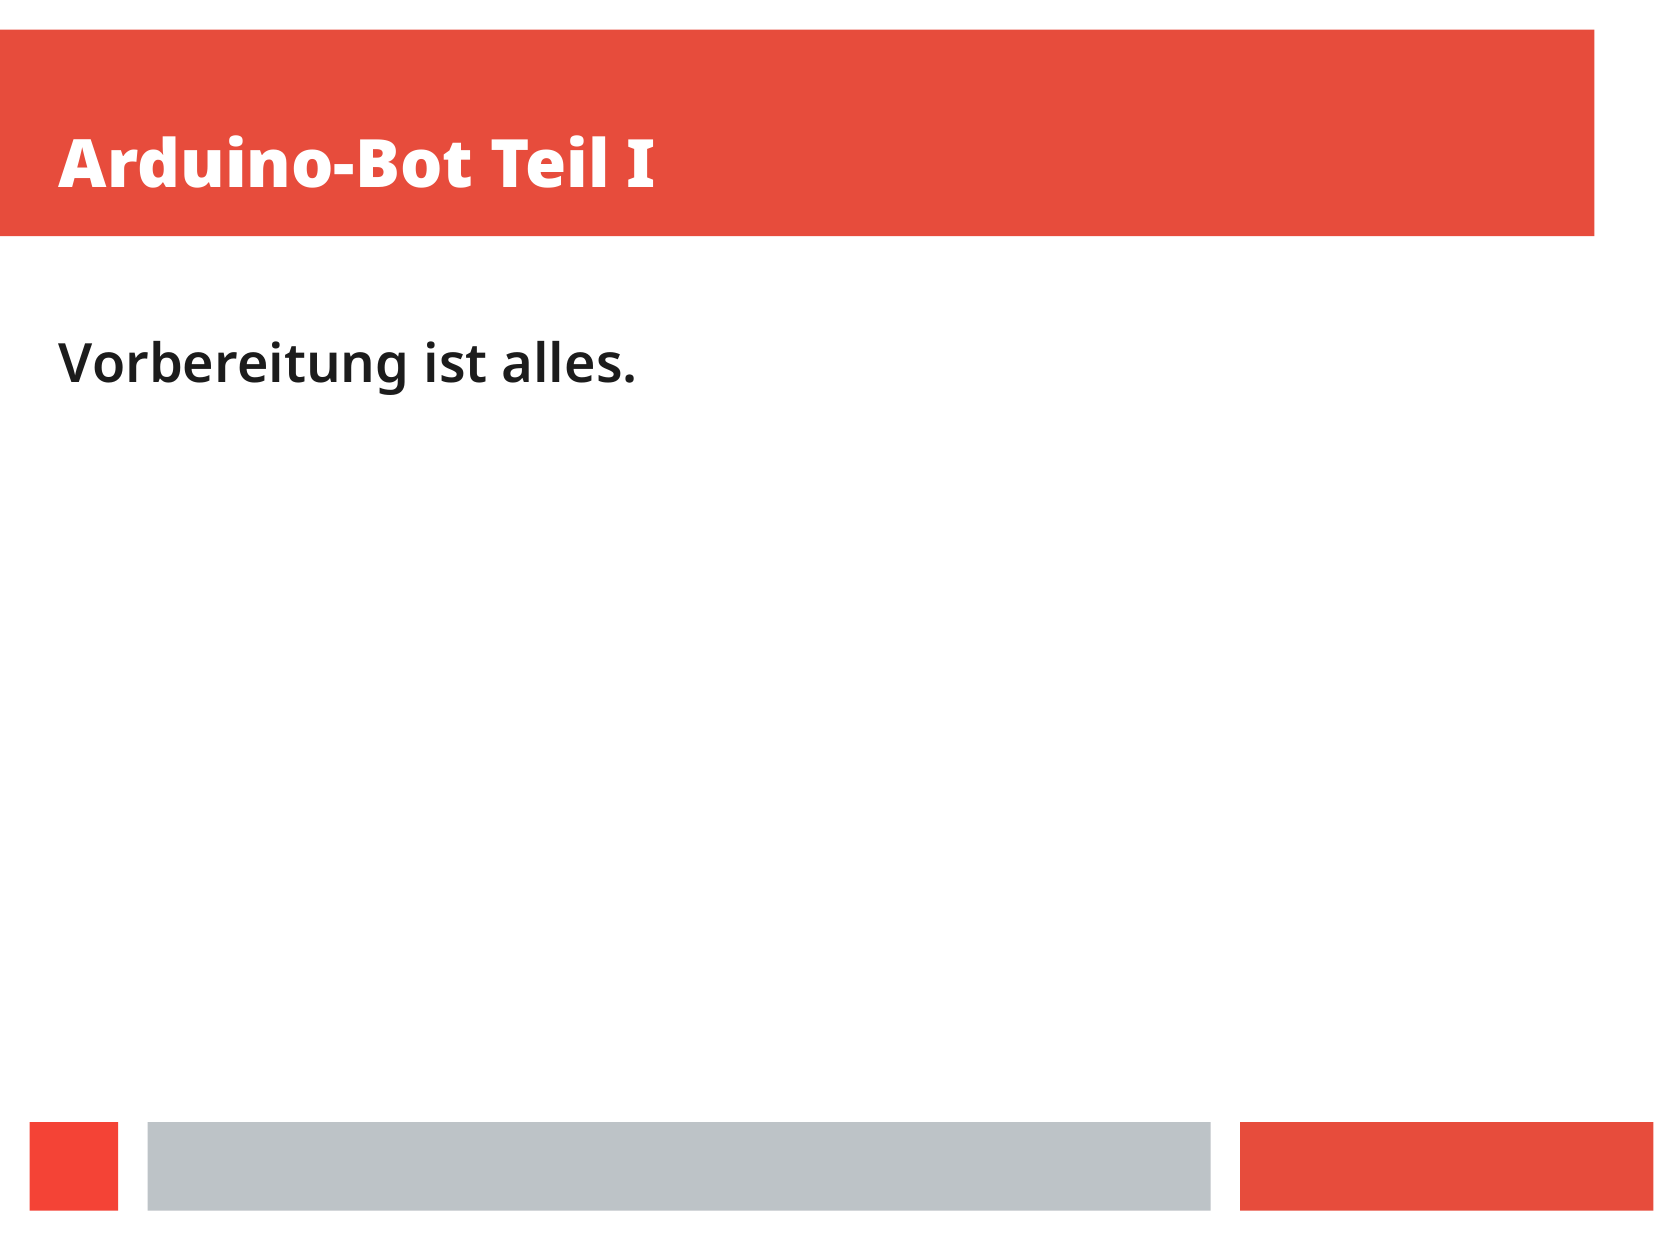

# Arduino-Bot Teil I
Vorbereitung ist alles.